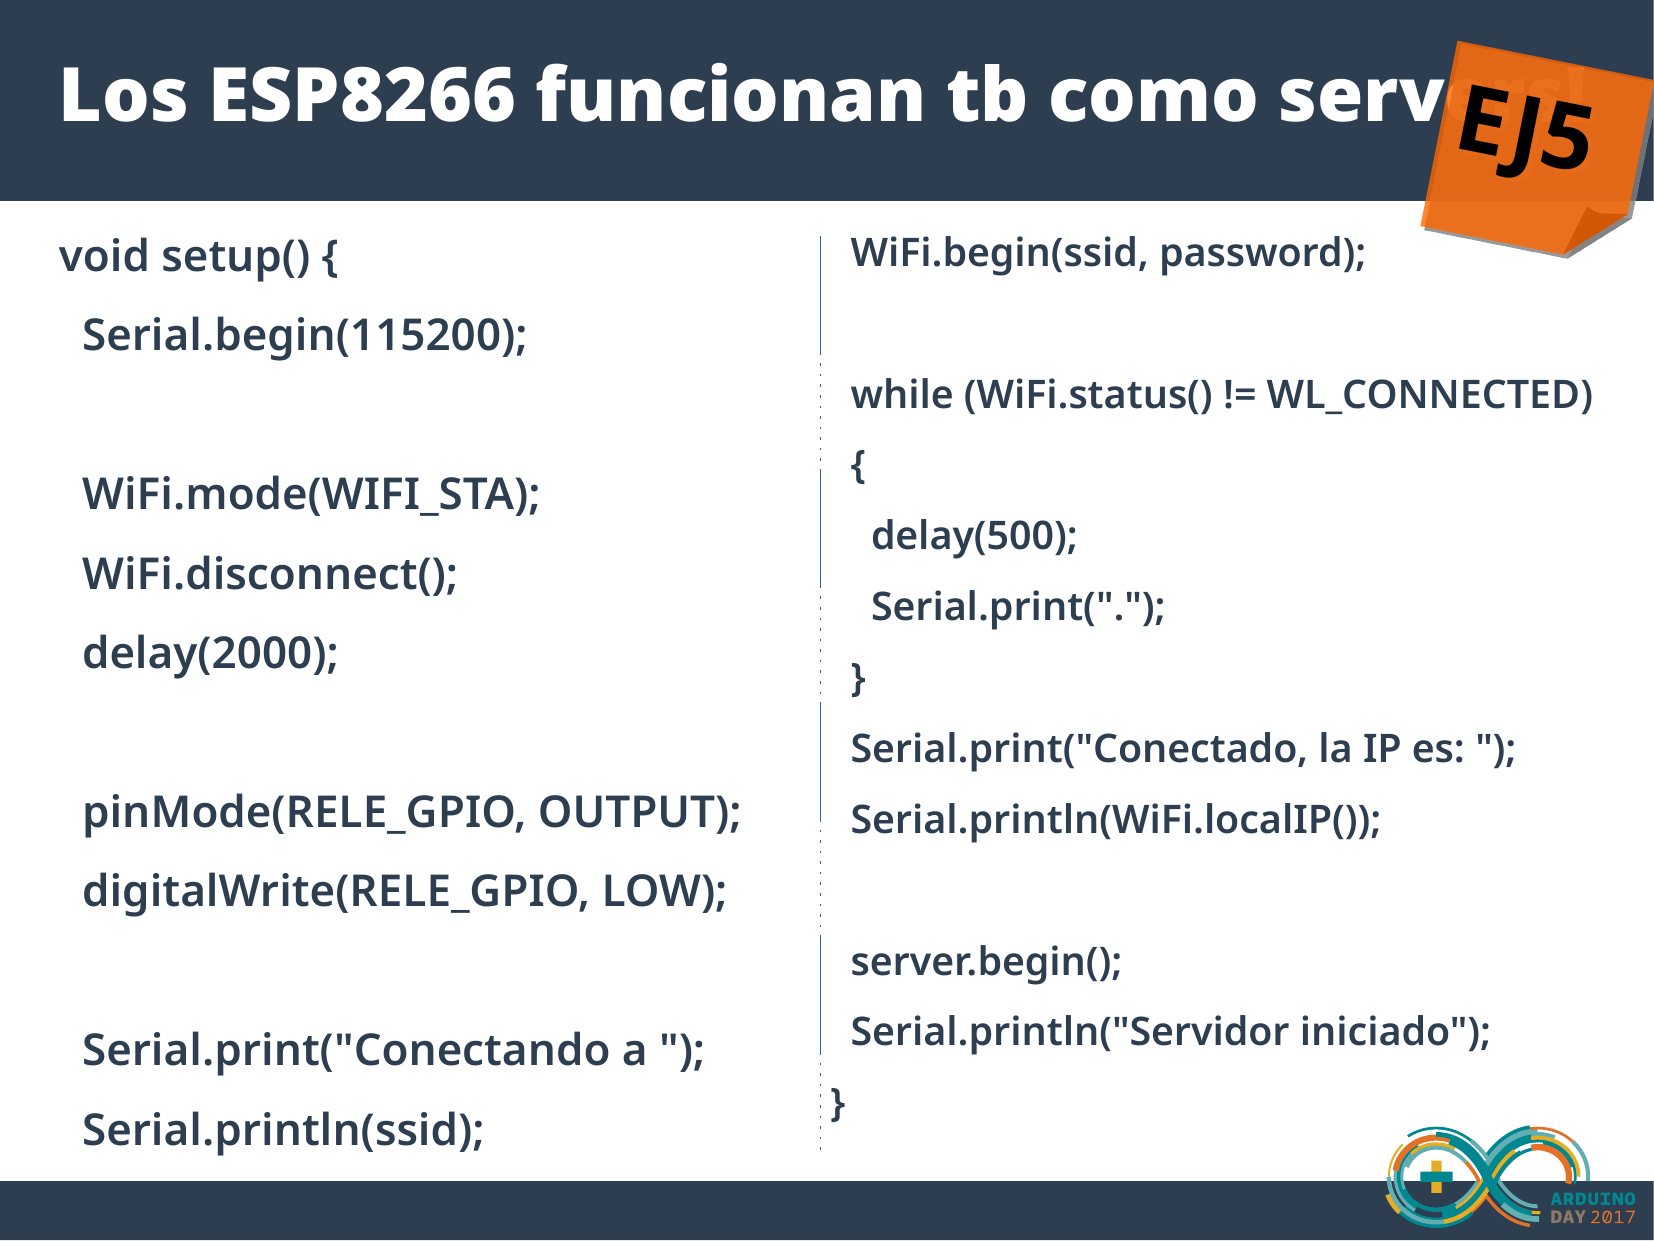

# Los ESP8266 funcionan tb como servers!
EJ5
void setup() {
 Serial.begin(115200);
 WiFi.mode(WIFI_STA);
 WiFi.disconnect();
 delay(2000);
 pinMode(RELE_GPIO, OUTPUT);
 digitalWrite(RELE_GPIO, LOW);
 Serial.print("Conectando a ");
 Serial.println(ssid);
 WiFi.begin(ssid, password);
 while (WiFi.status() != WL_CONNECTED)
 {
 delay(500);
 Serial.print(".");
 }
 Serial.print("Conectado, la IP es: ");
 Serial.println(WiFi.localIP());
 server.begin();
 Serial.println("Servidor iniciado");
}